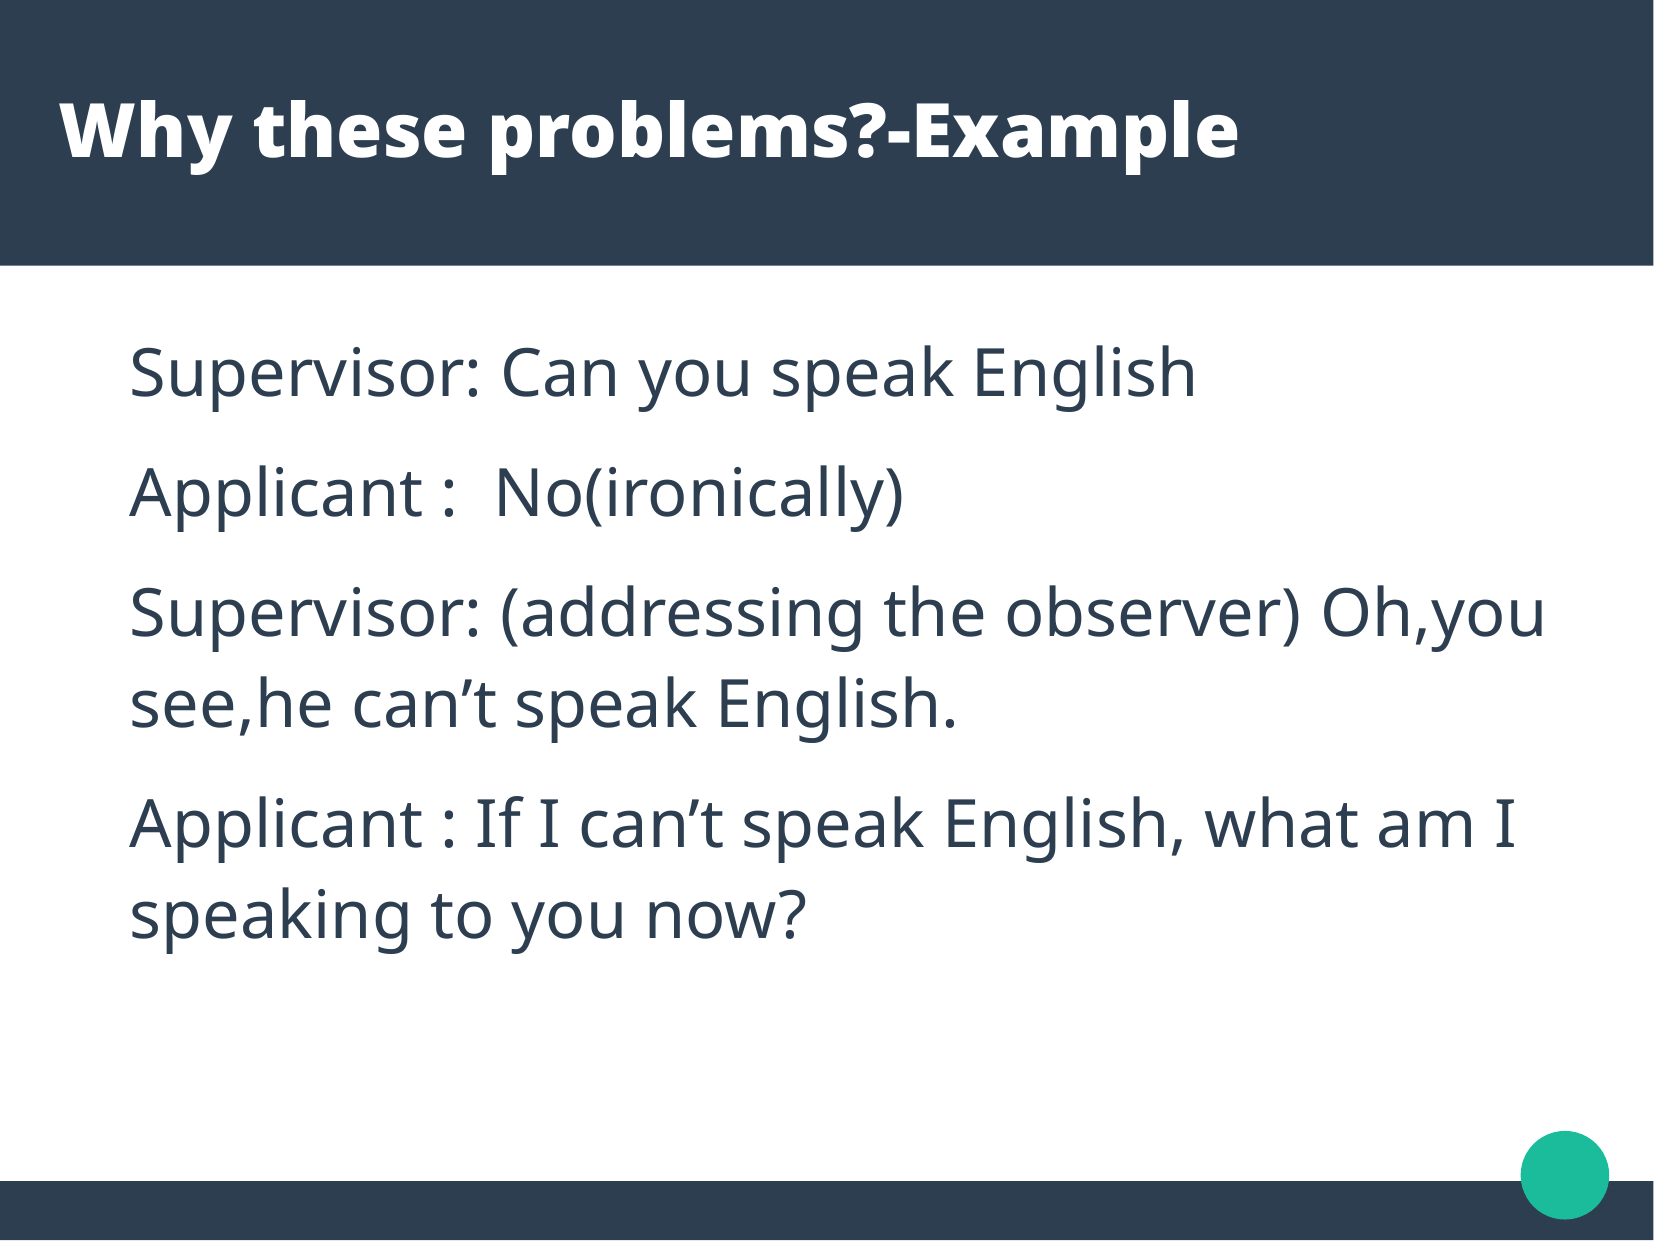

# Why these problems?-Example
Supervisor: Can you speak English
Applicant : No(ironically)
Supervisor: (addressing the observer) Oh,you see,he can’t speak English.
Applicant : If I can’t speak English, what am I speaking to you now?